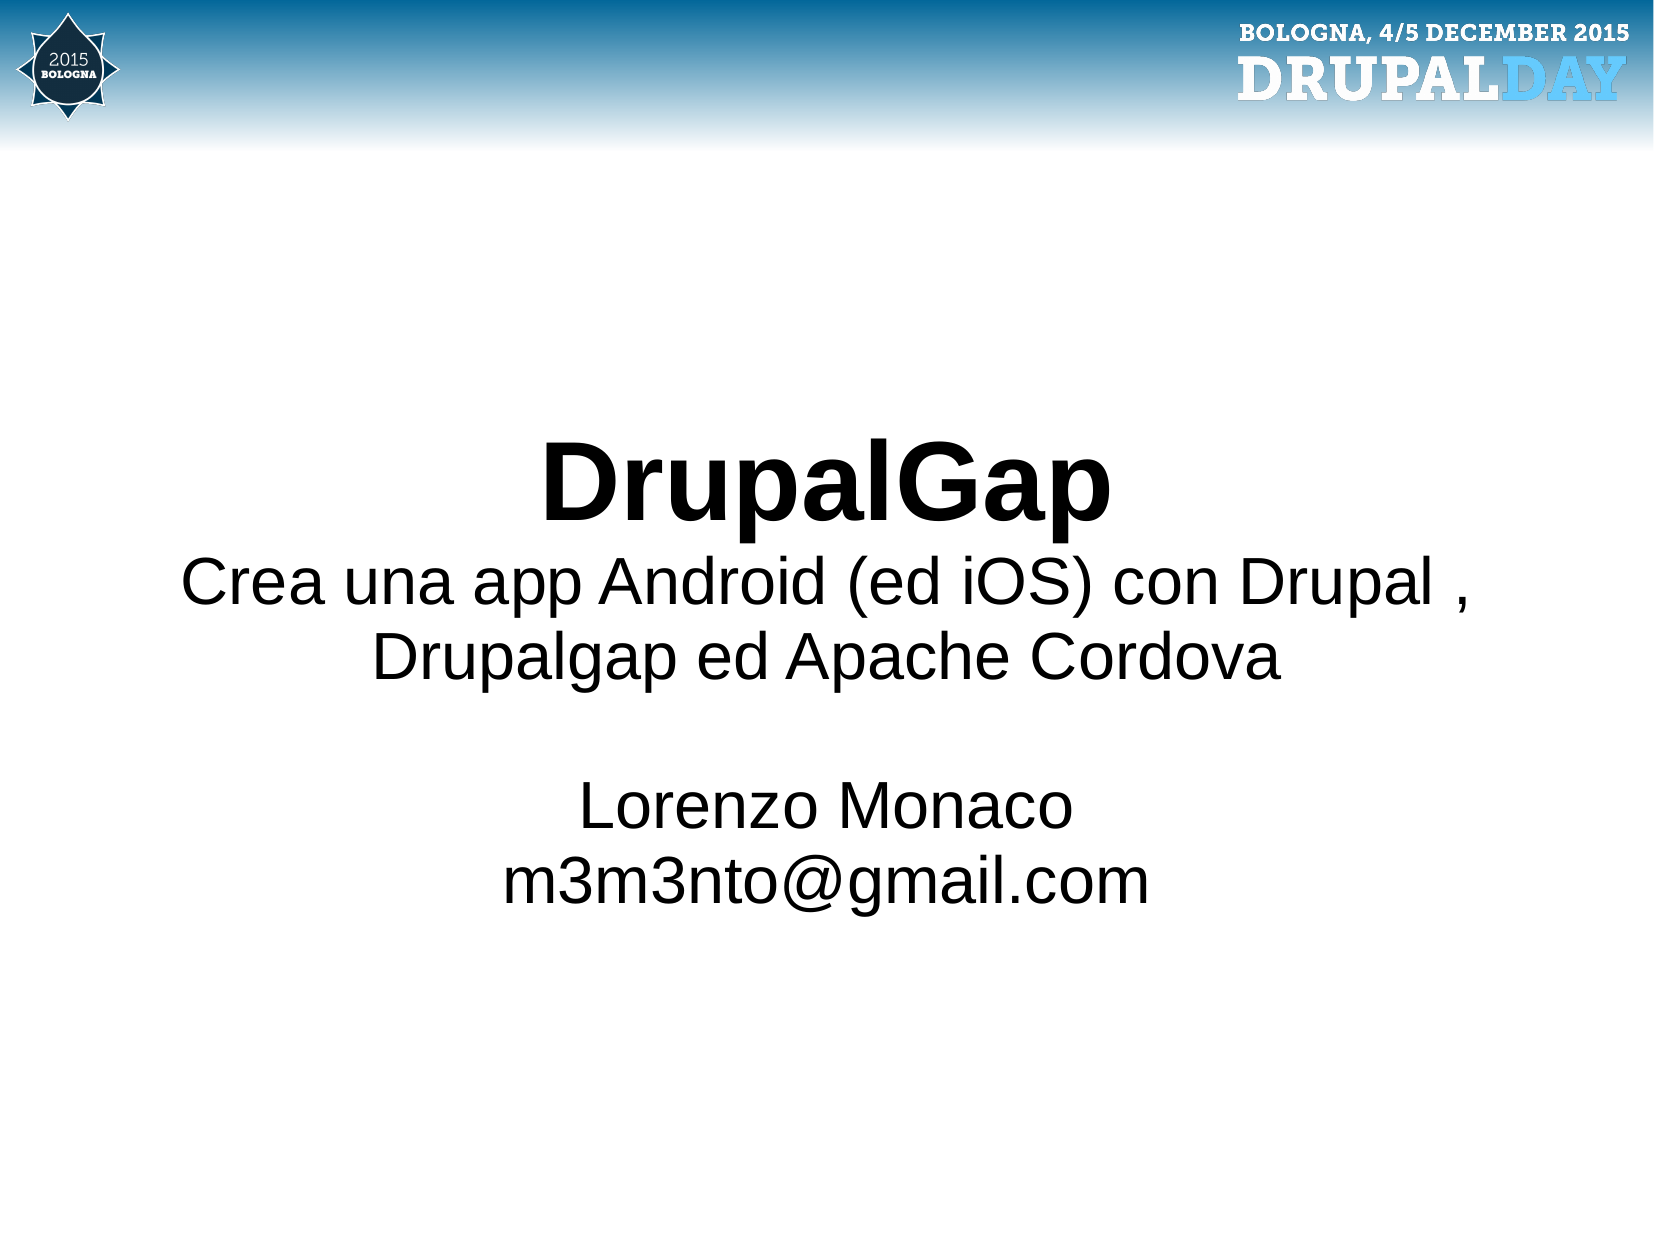

# DrupalGap Crea una app Android (ed iOS) con Drupal , Drupalgap ed Apache Cordova
Lorenzo Monaco
m3m3nto@gmail.com